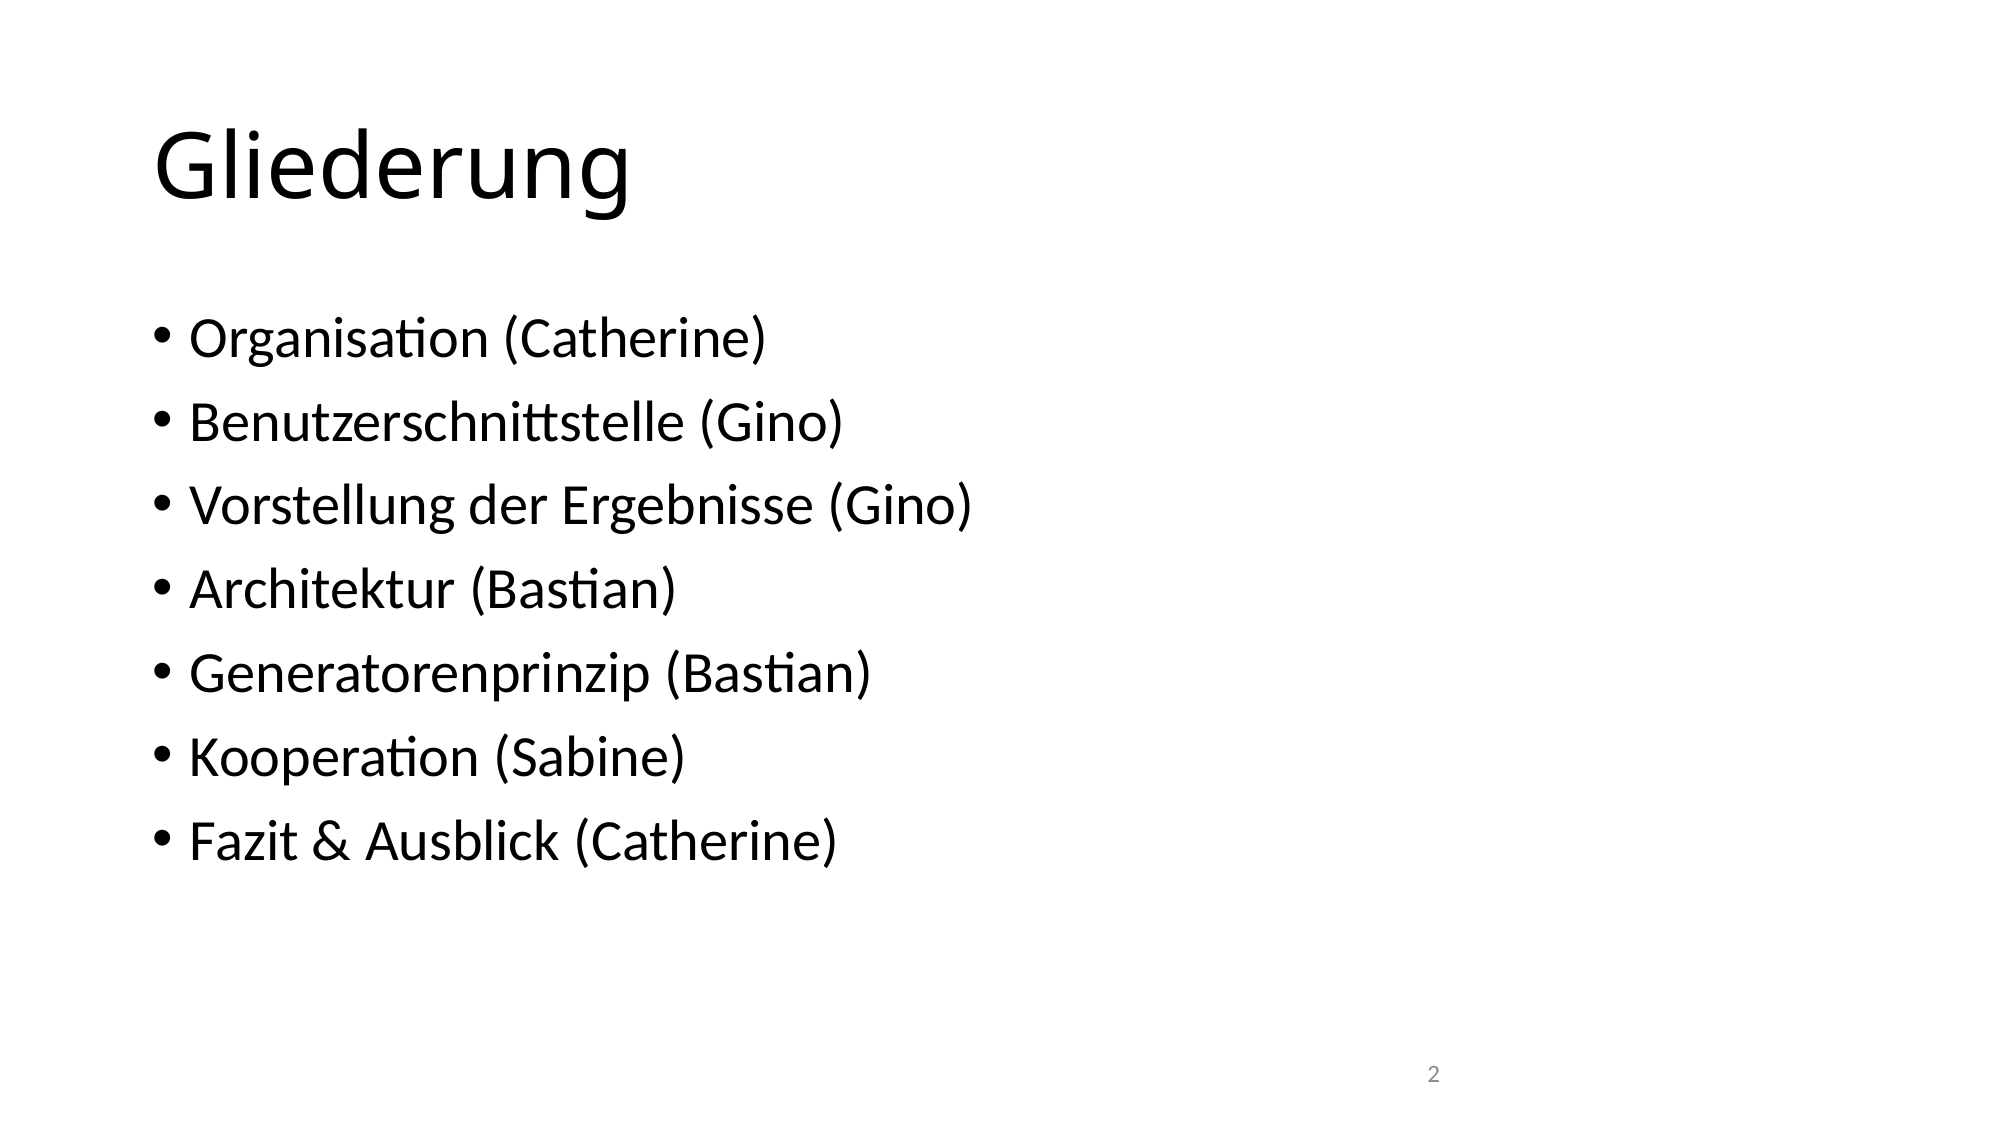

# Gliederung
Organisation (Catherine)
Benutzerschnittstelle (Gino)
Vorstellung der Ergebnisse (Gino)
Architektur (Bastian)
Generatorenprinzip (Bastian)
Kooperation (Sabine)
Fazit & Ausblick (Catherine)